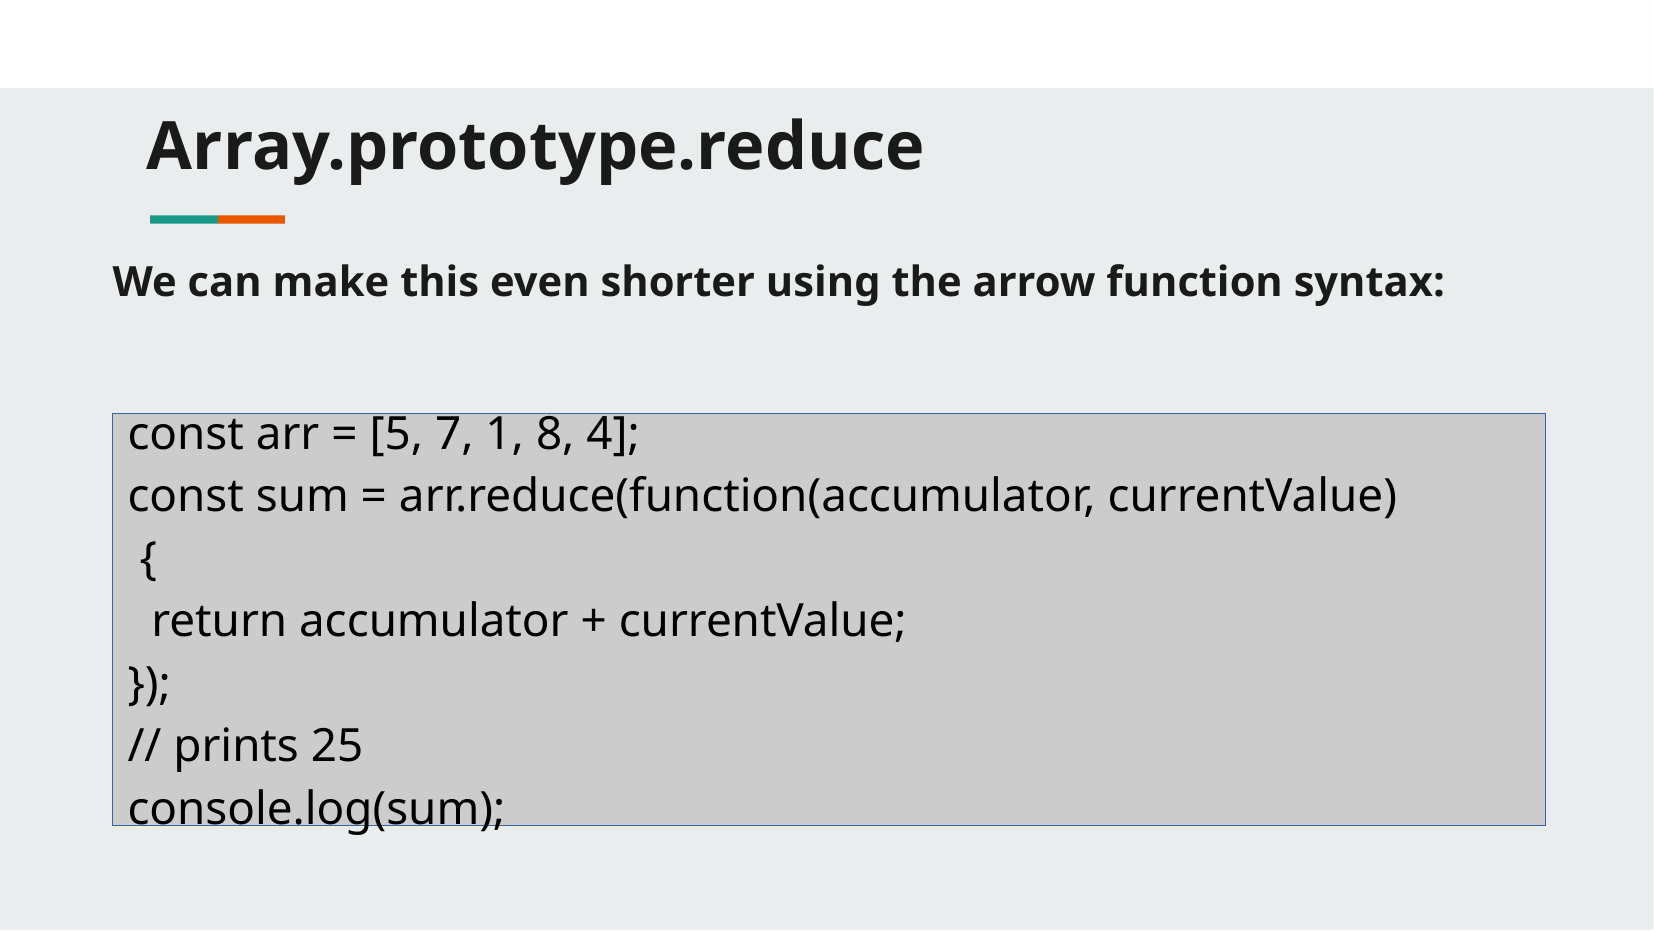

# Array.prototype.reduce
We can make this even shorter using the arrow function syntax:
const arr = [5, 7, 1, 8, 4];
const sum = arr.reduce(function(accumulator, currentValue)
 {
 return accumulator + currentValue;
});
// prints 25
console.log(sum);